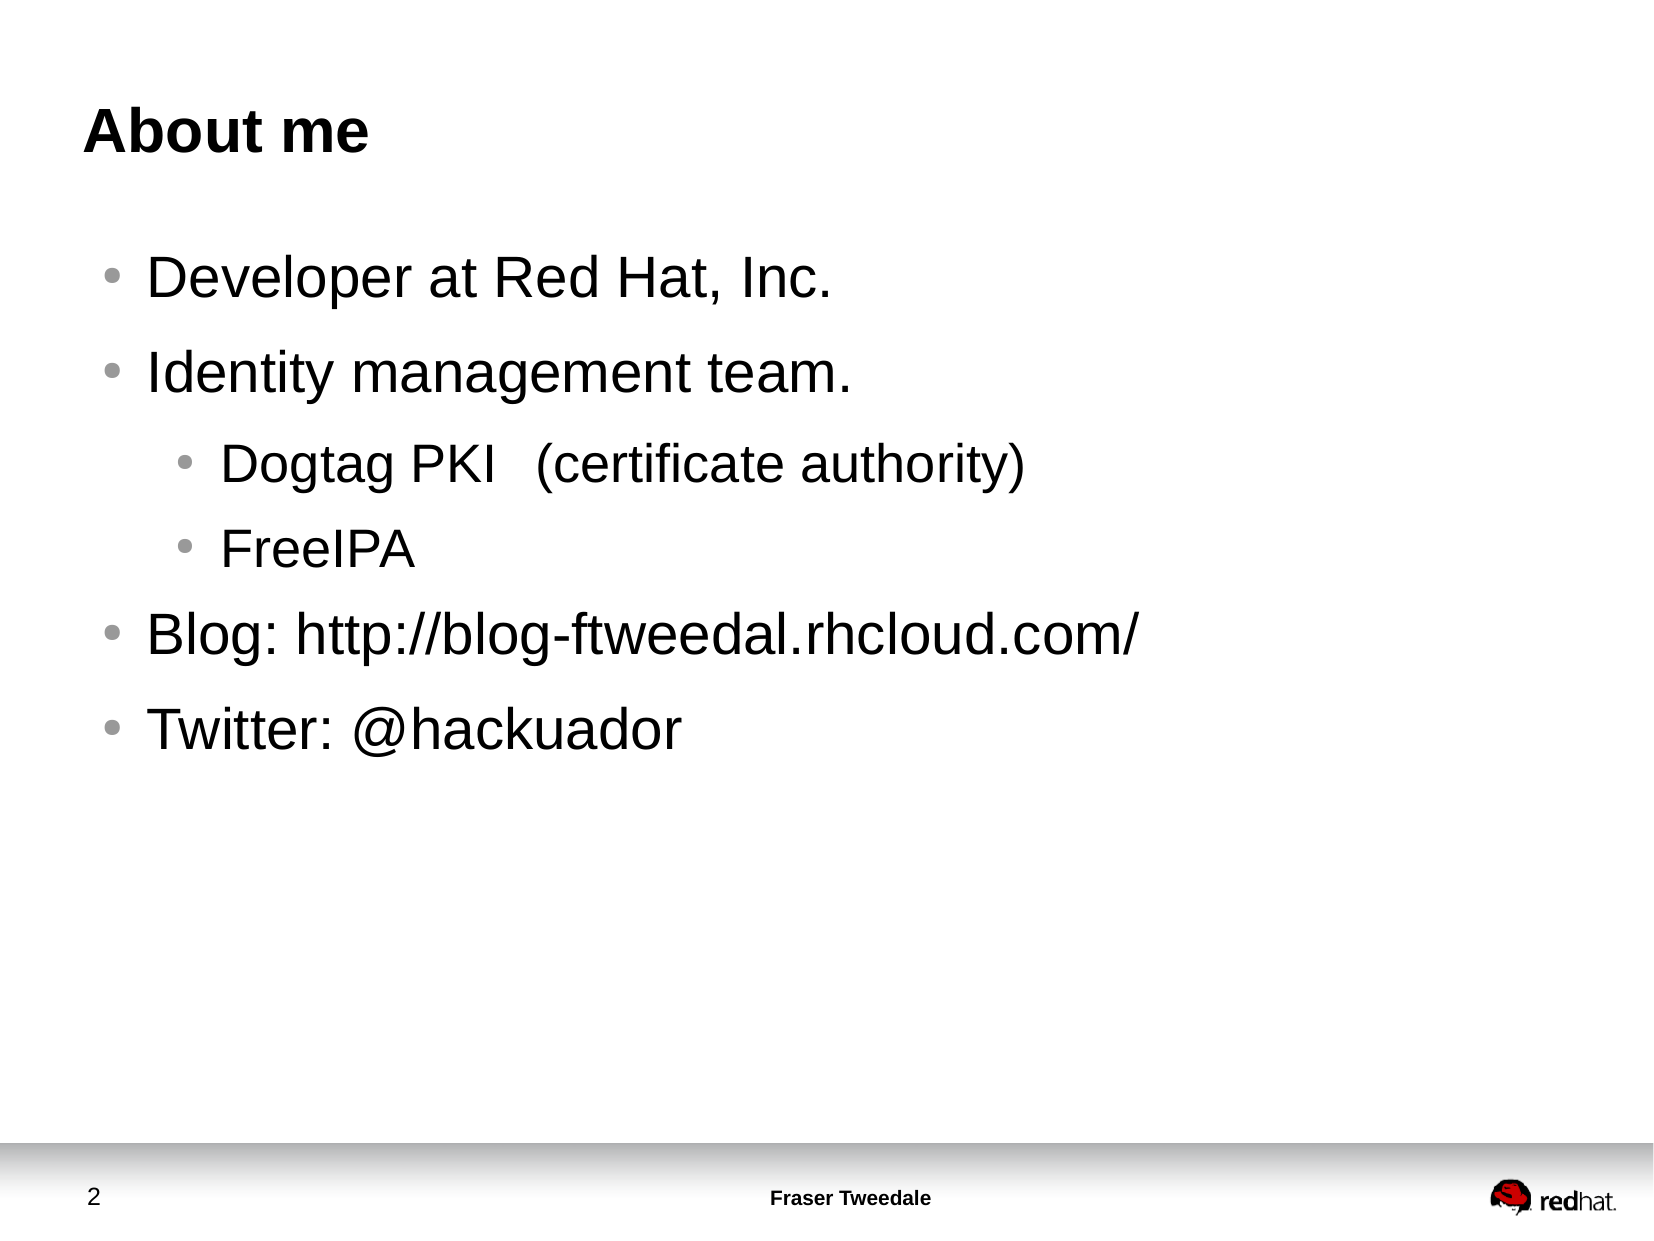

# About me
Developer at Red Hat, Inc.
Identity management team.
Dogtag PKI	 (certificate authority)
FreeIPA
Blog: http://blog-ftweedal.rhcloud.com/
Twitter: @hackuador